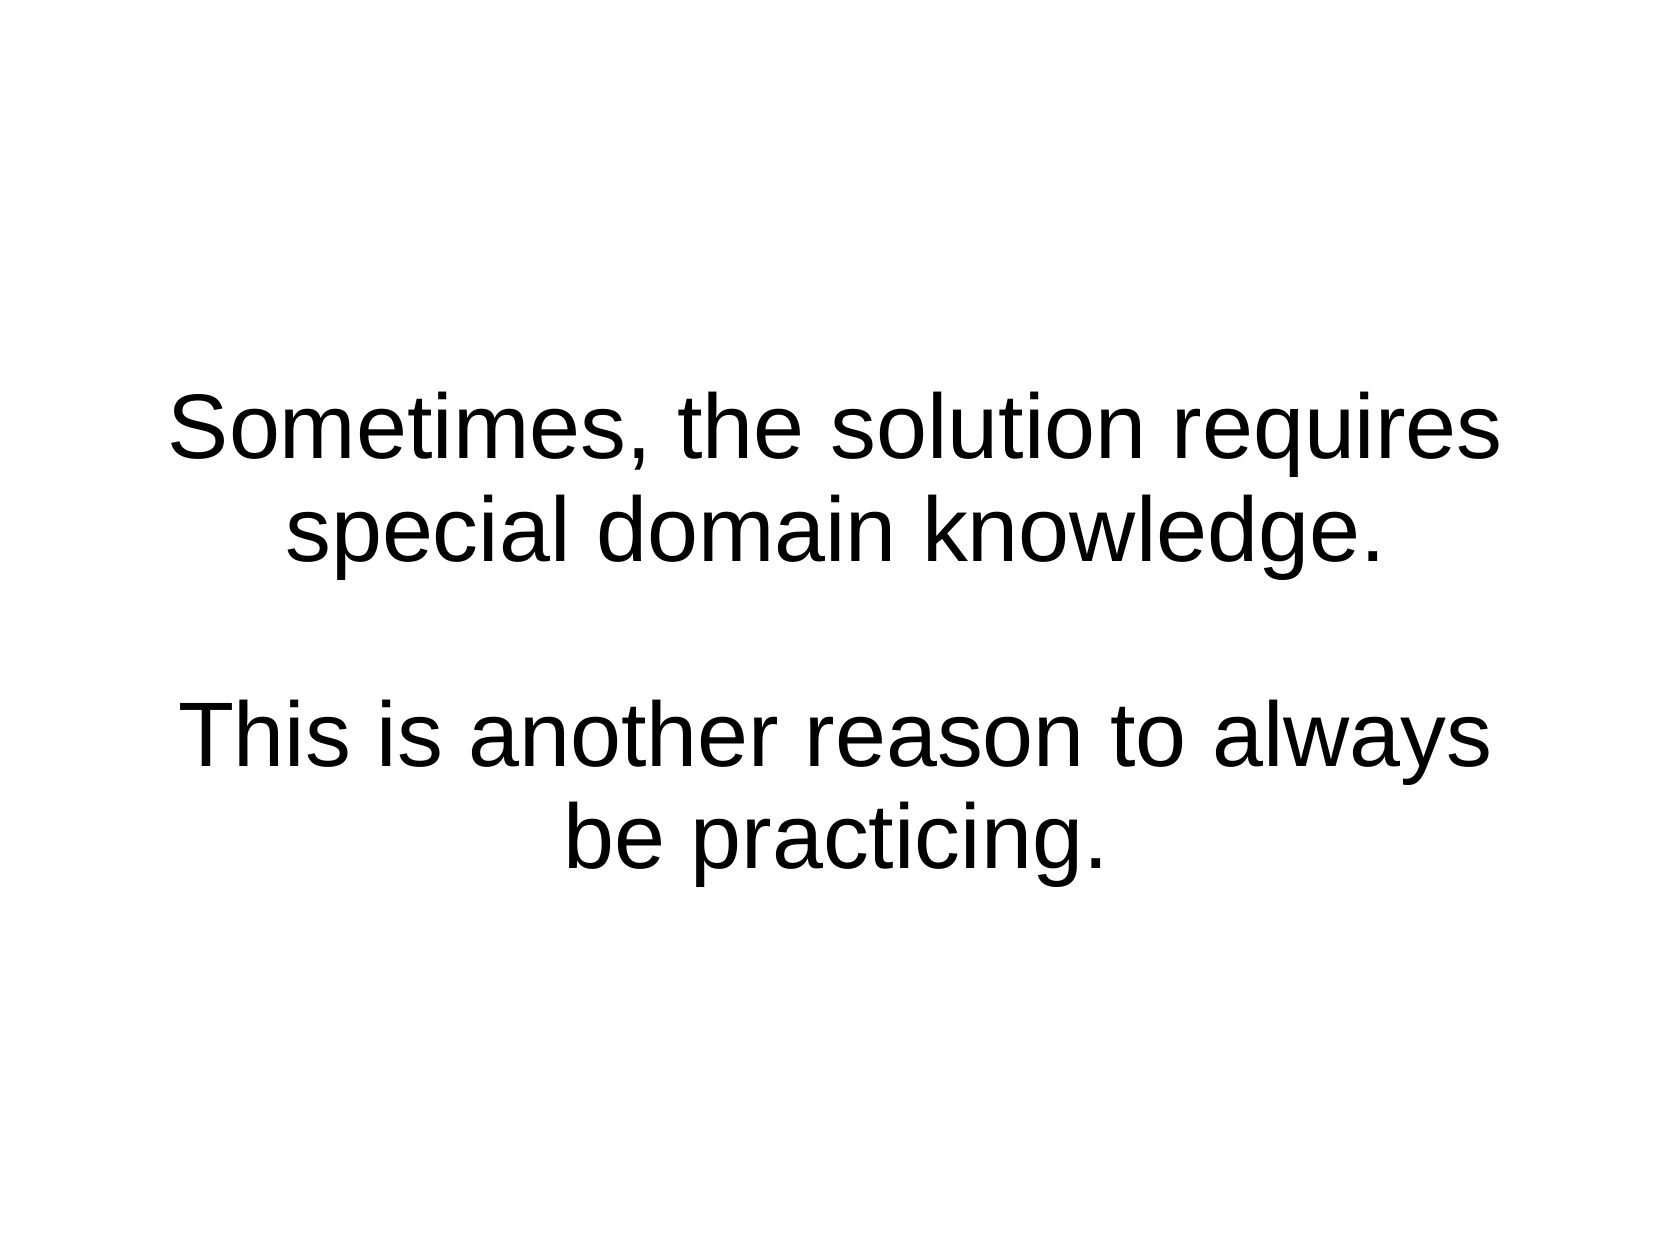

# Sometimes, the solution requires special domain knowledge. This is another reason to always be practicing.